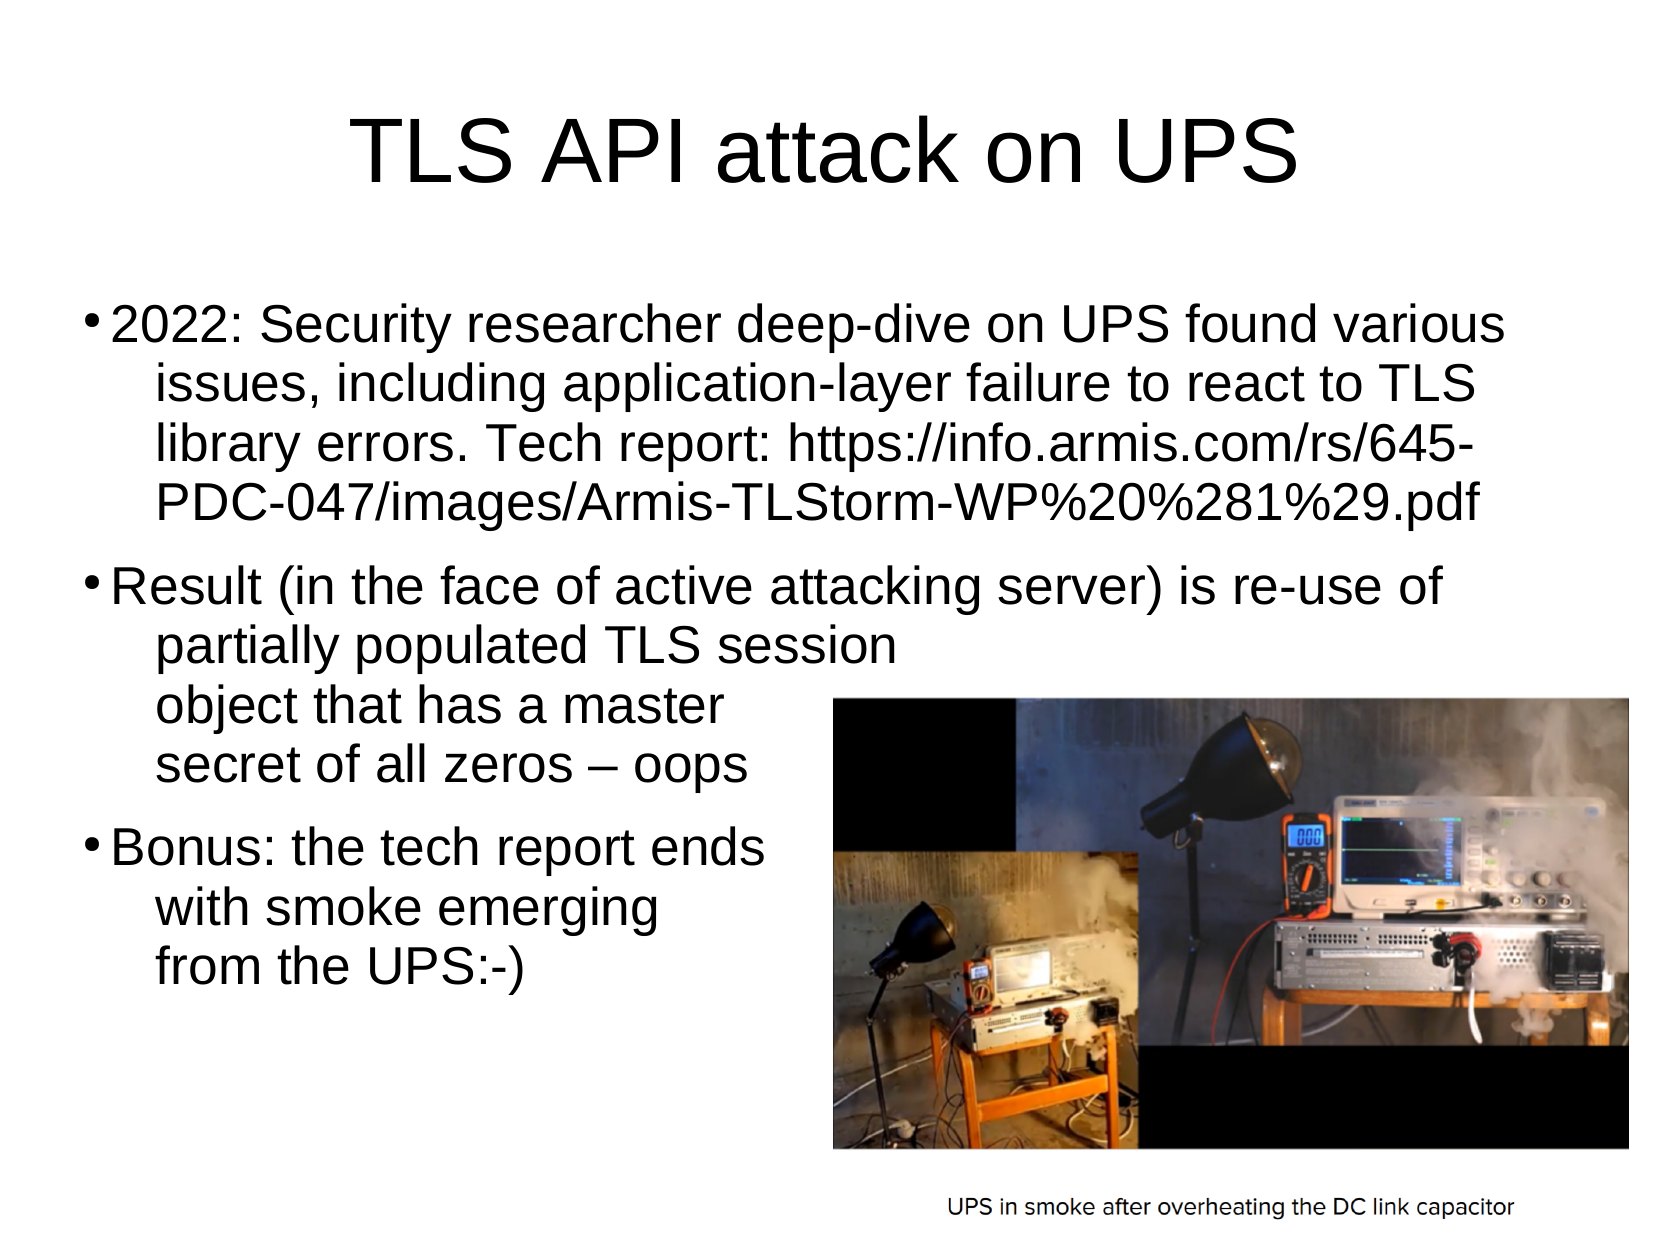

# TLS API attack on UPS
2022: Security researcher deep-dive on UPS found various issues, including application-layer failure to react to TLS library errors. Tech report: https://info.armis.com/rs/645-PDC-047/images/Armis-TLStorm-WP%20%281%29.pdf
Result (in the face of active attacking server) is re-use of partially populated TLS session
object that has a master
secret of all zeros – oops
Bonus: the tech report ends
with smoke emerging
from the UPS:-)